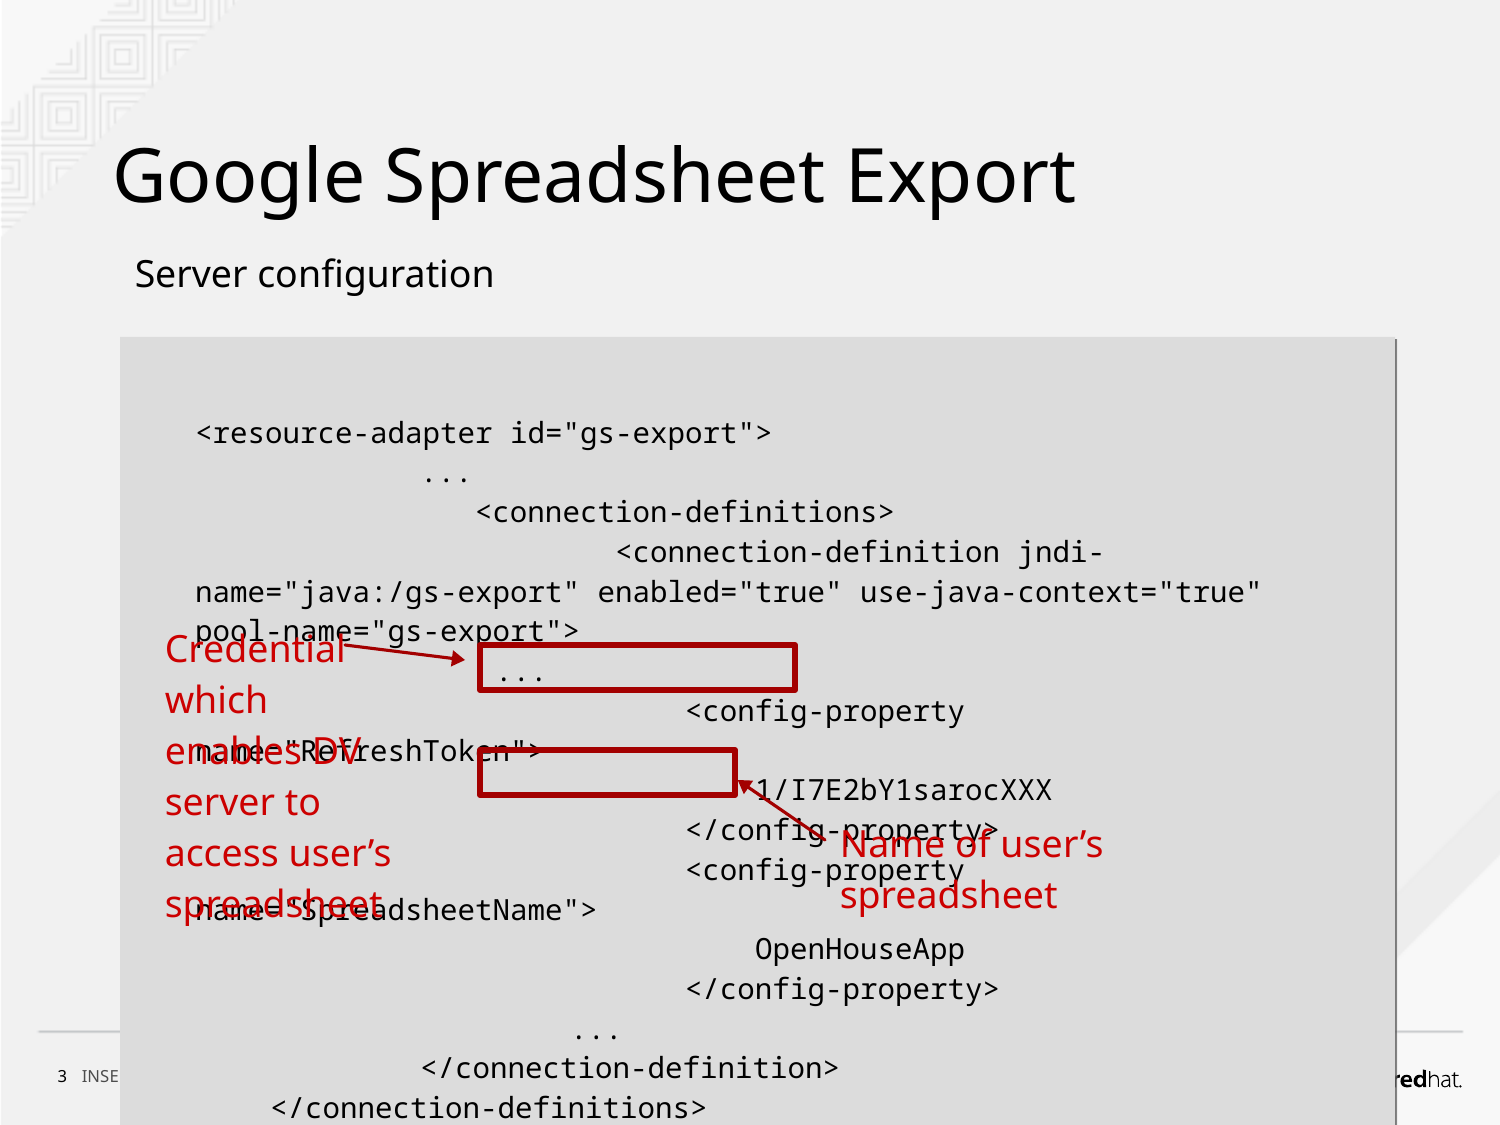

# Google Spreadsheet Export
Server configuration
<resource-adapter id="gs-export">
			...
 <connection-definitions>
 <connection-definition jndi-name="java:/gs-export" enabled="true" use-java-context="true" pool-name="gs-export">
				...
 <config-property name="RefreshToken">
 1/I7E2bY1sarocXXX
 </config-property>
 <config-property name="SpreadsheetName">
 OpenHouseApp
 </config-property>
 				...
 		</connection-definition>
	</connection-definitions>
</resource-adapter>
Credential which enables DV server to access user’s spreadsheet
Name of user’s spreadsheet
3
INSERT DESIGNATOR, IF NEEDED